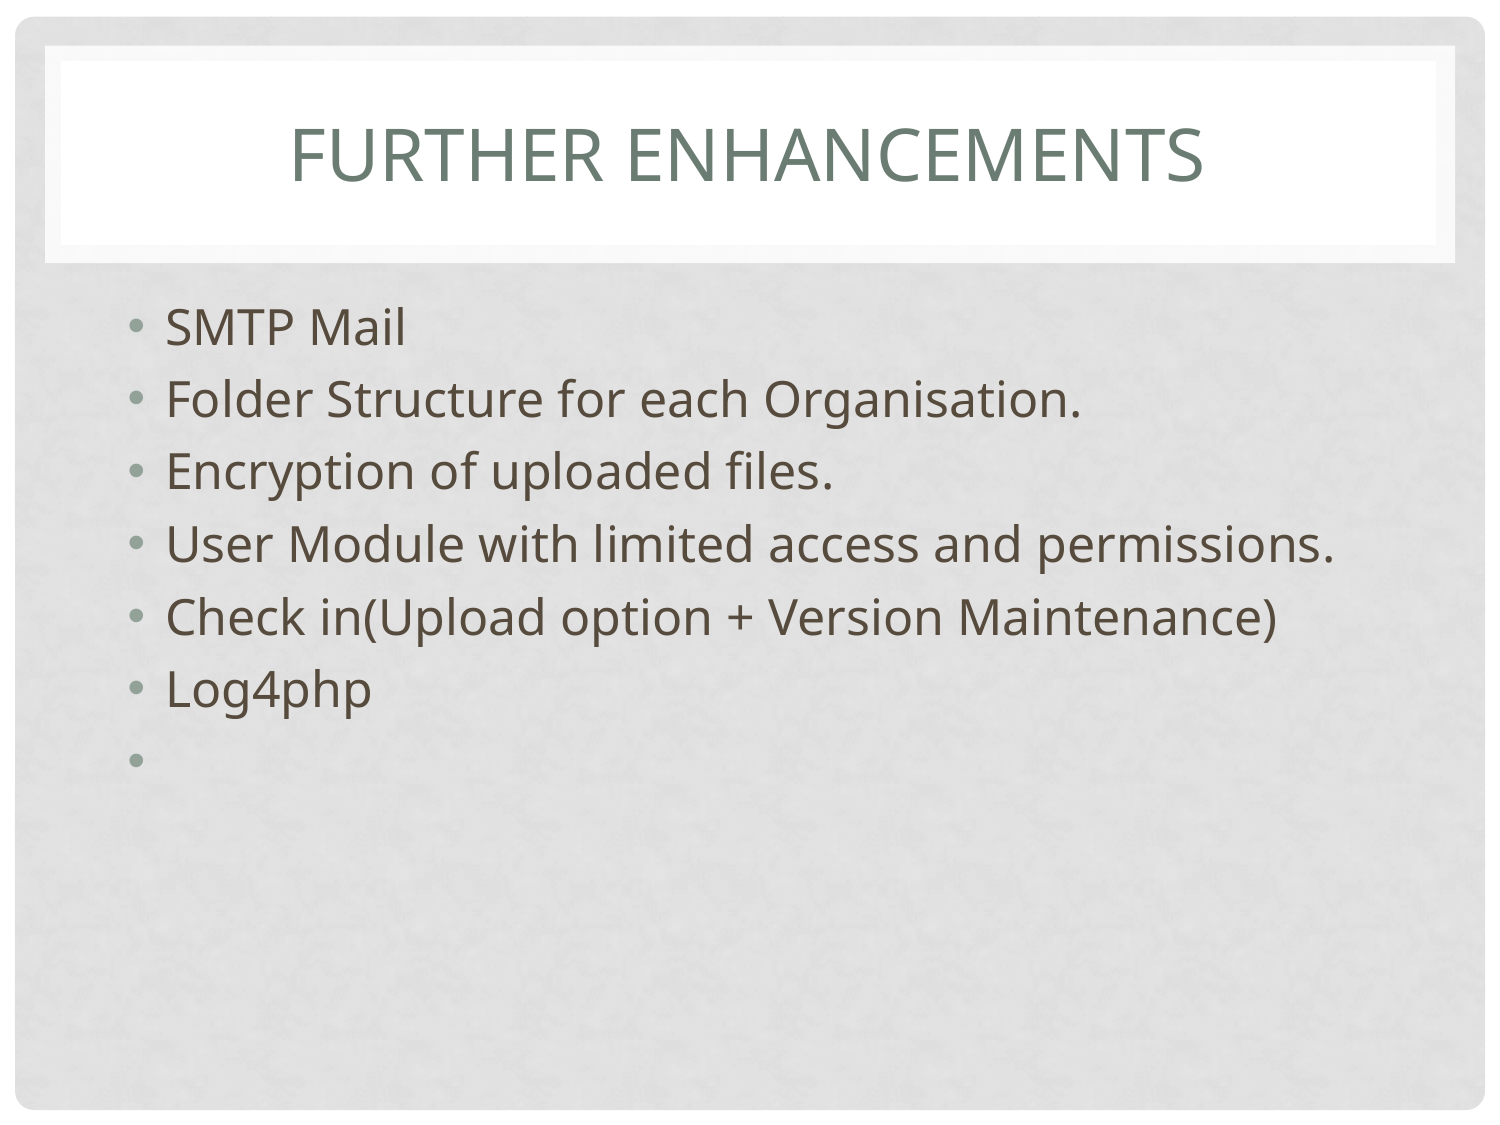

# Further Enhancements
SMTP Mail
Folder Structure for each Organisation.
Encryption of uploaded files.
User Module with limited access and permissions.
Check in(Upload option + Version Maintenance)
Log4php